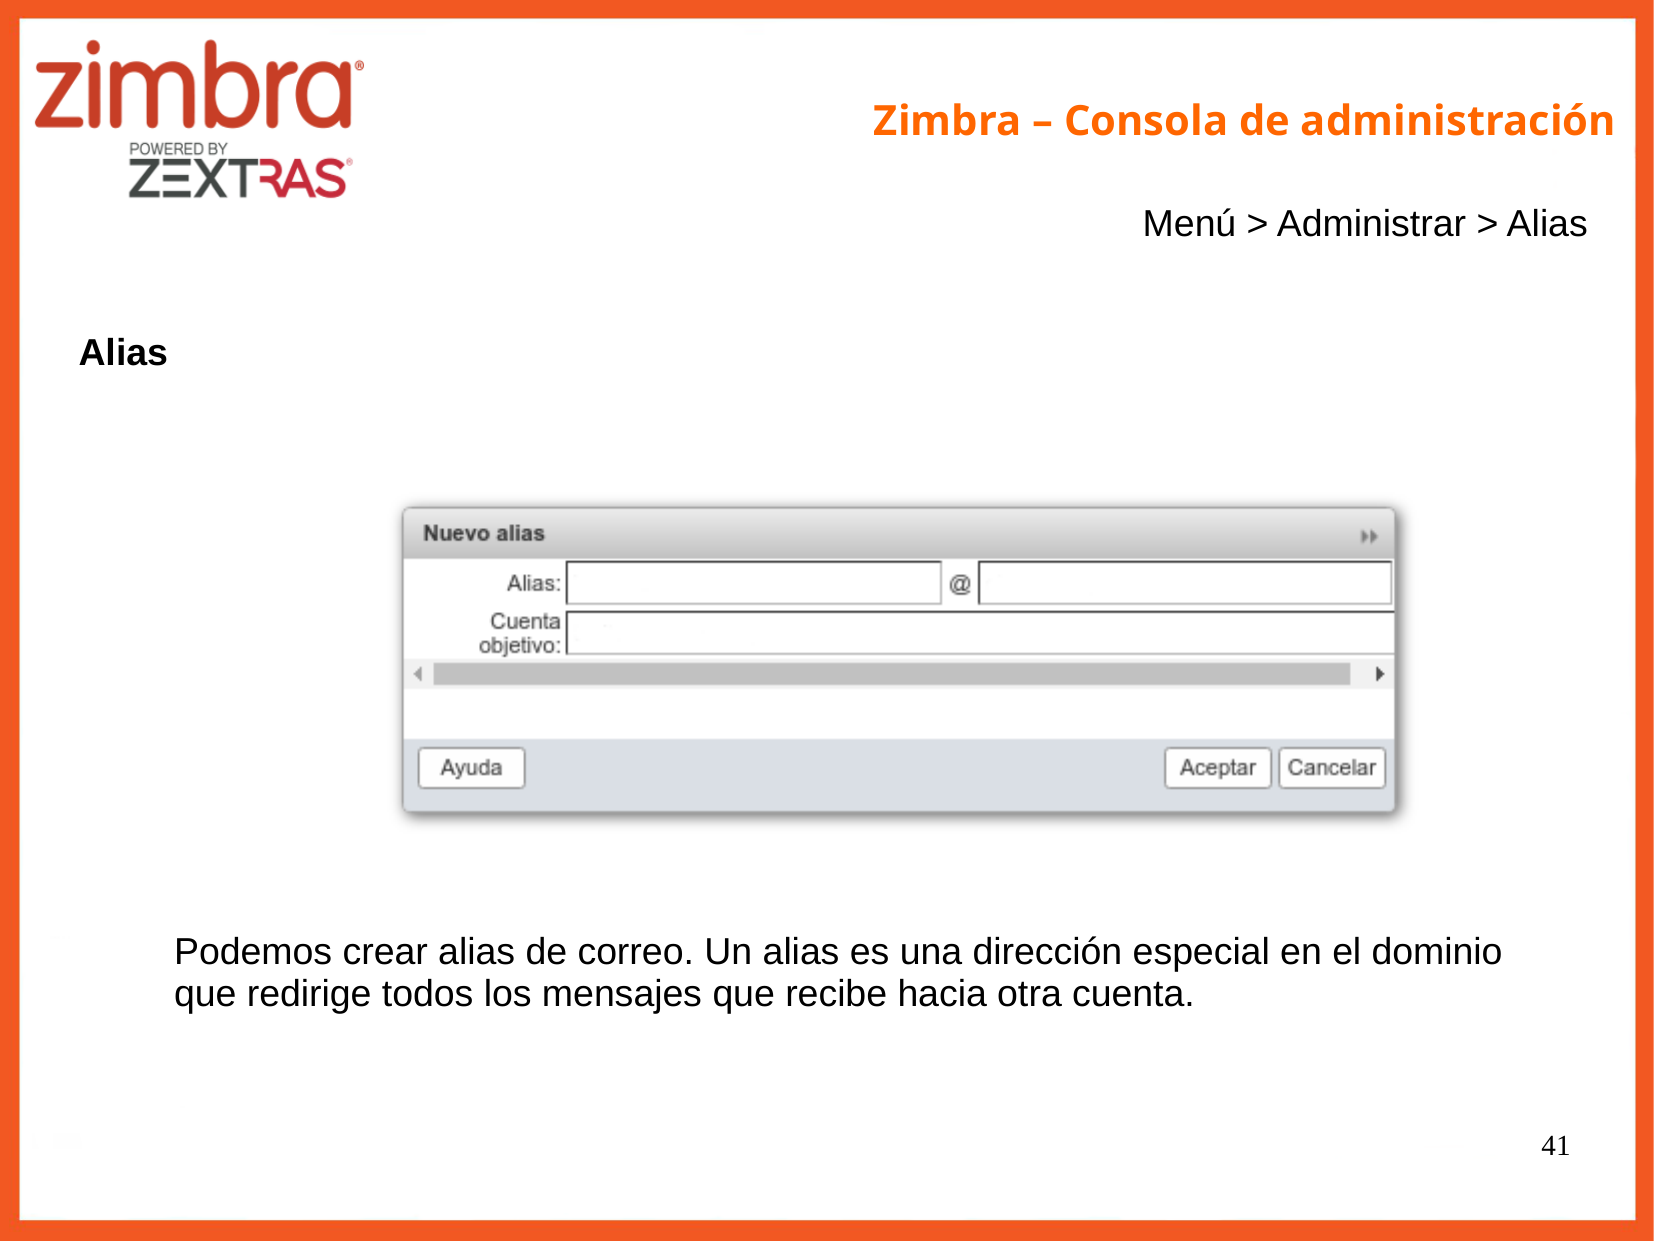

Zimbra – Consola de administración
Menú > Administrar > Alias
Alias
Podemos crear alias de correo. Un alias es una dirección especial en el dominio que redirige todos los mensajes que recibe hacia otra cuenta.
41